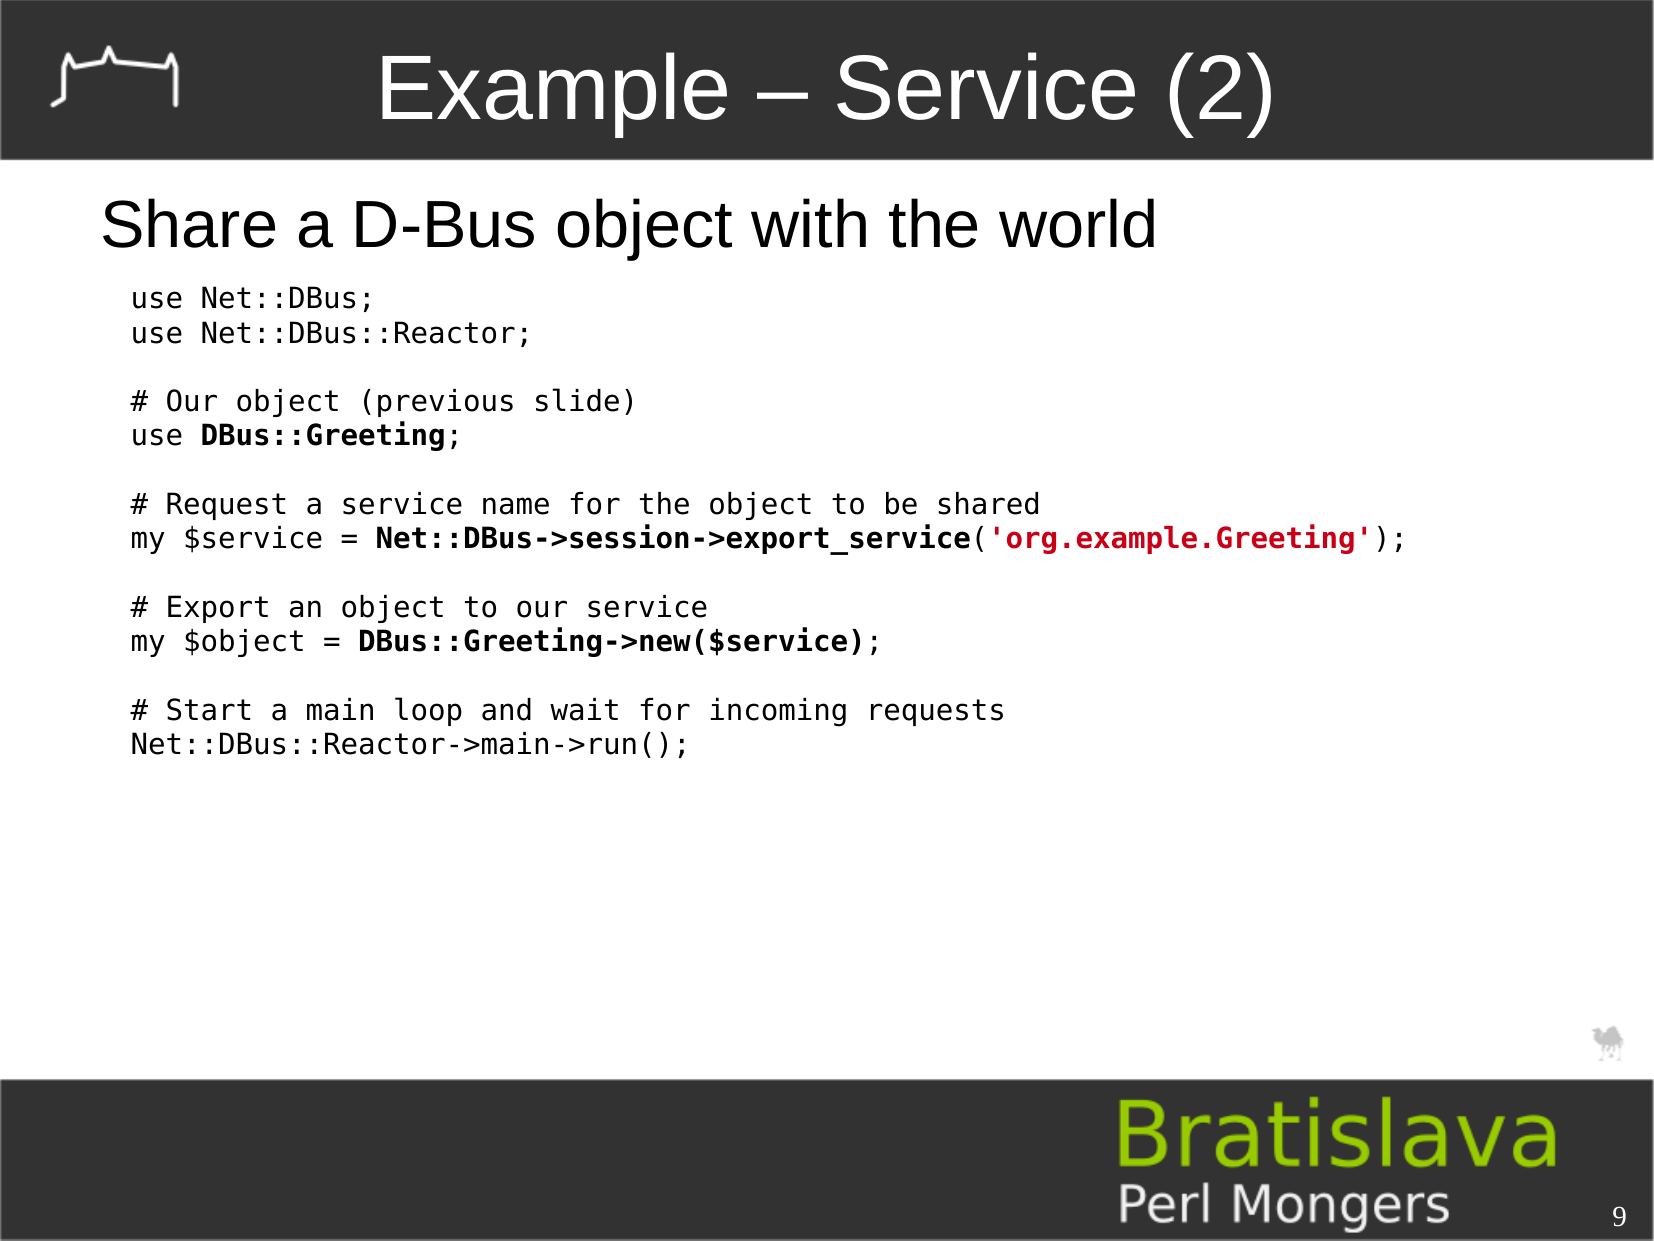

# Example – Service (2)
Share a D-Bus object with the world
use Net::DBus;
use Net::DBus::Reactor;
# Our object (previous slide)
use DBus::Greeting;
# Request a service name for the object to be shared
my $service = Net::DBus->session->export_service('org.example.Greeting');
# Export an object to our service
my $object = DBus::Greeting->new($service);
# Start a main loop and wait for incoming requests
Net::DBus::Reactor->main->run();
9